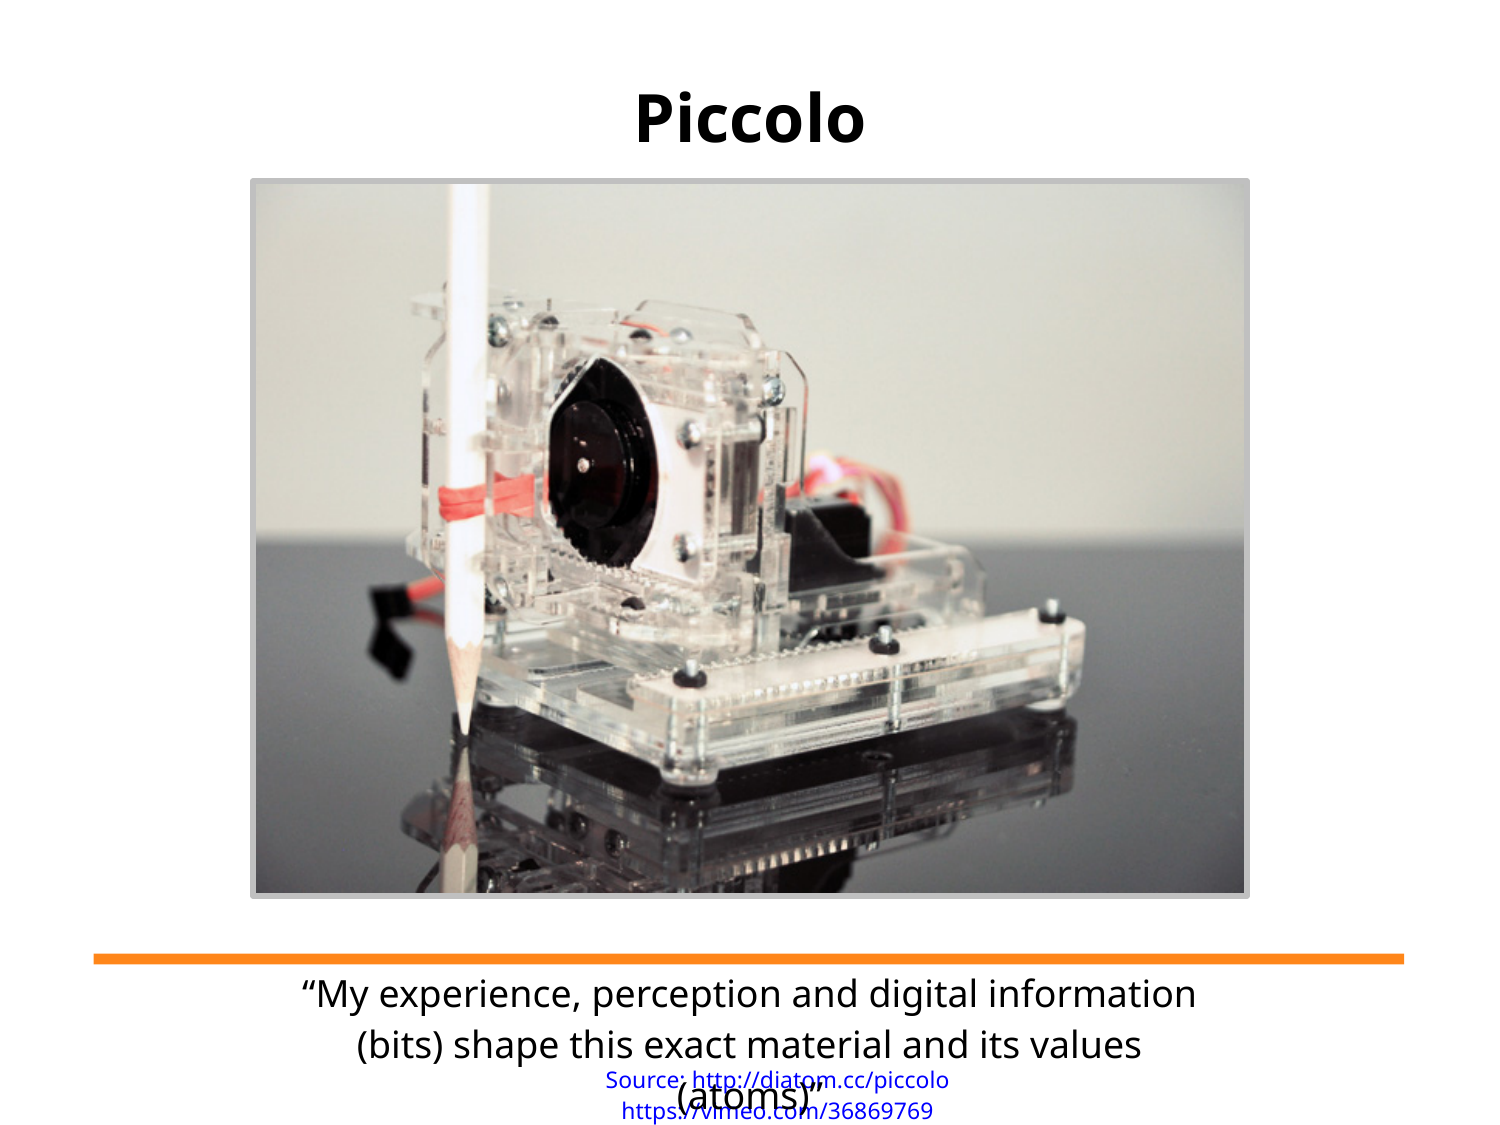

# Piccolo
“My experience, perception and digital information (bits) shape this exact material and its values (atoms)”
Source: http://diatom.cc/piccolo
https://vimeo.com/36869769